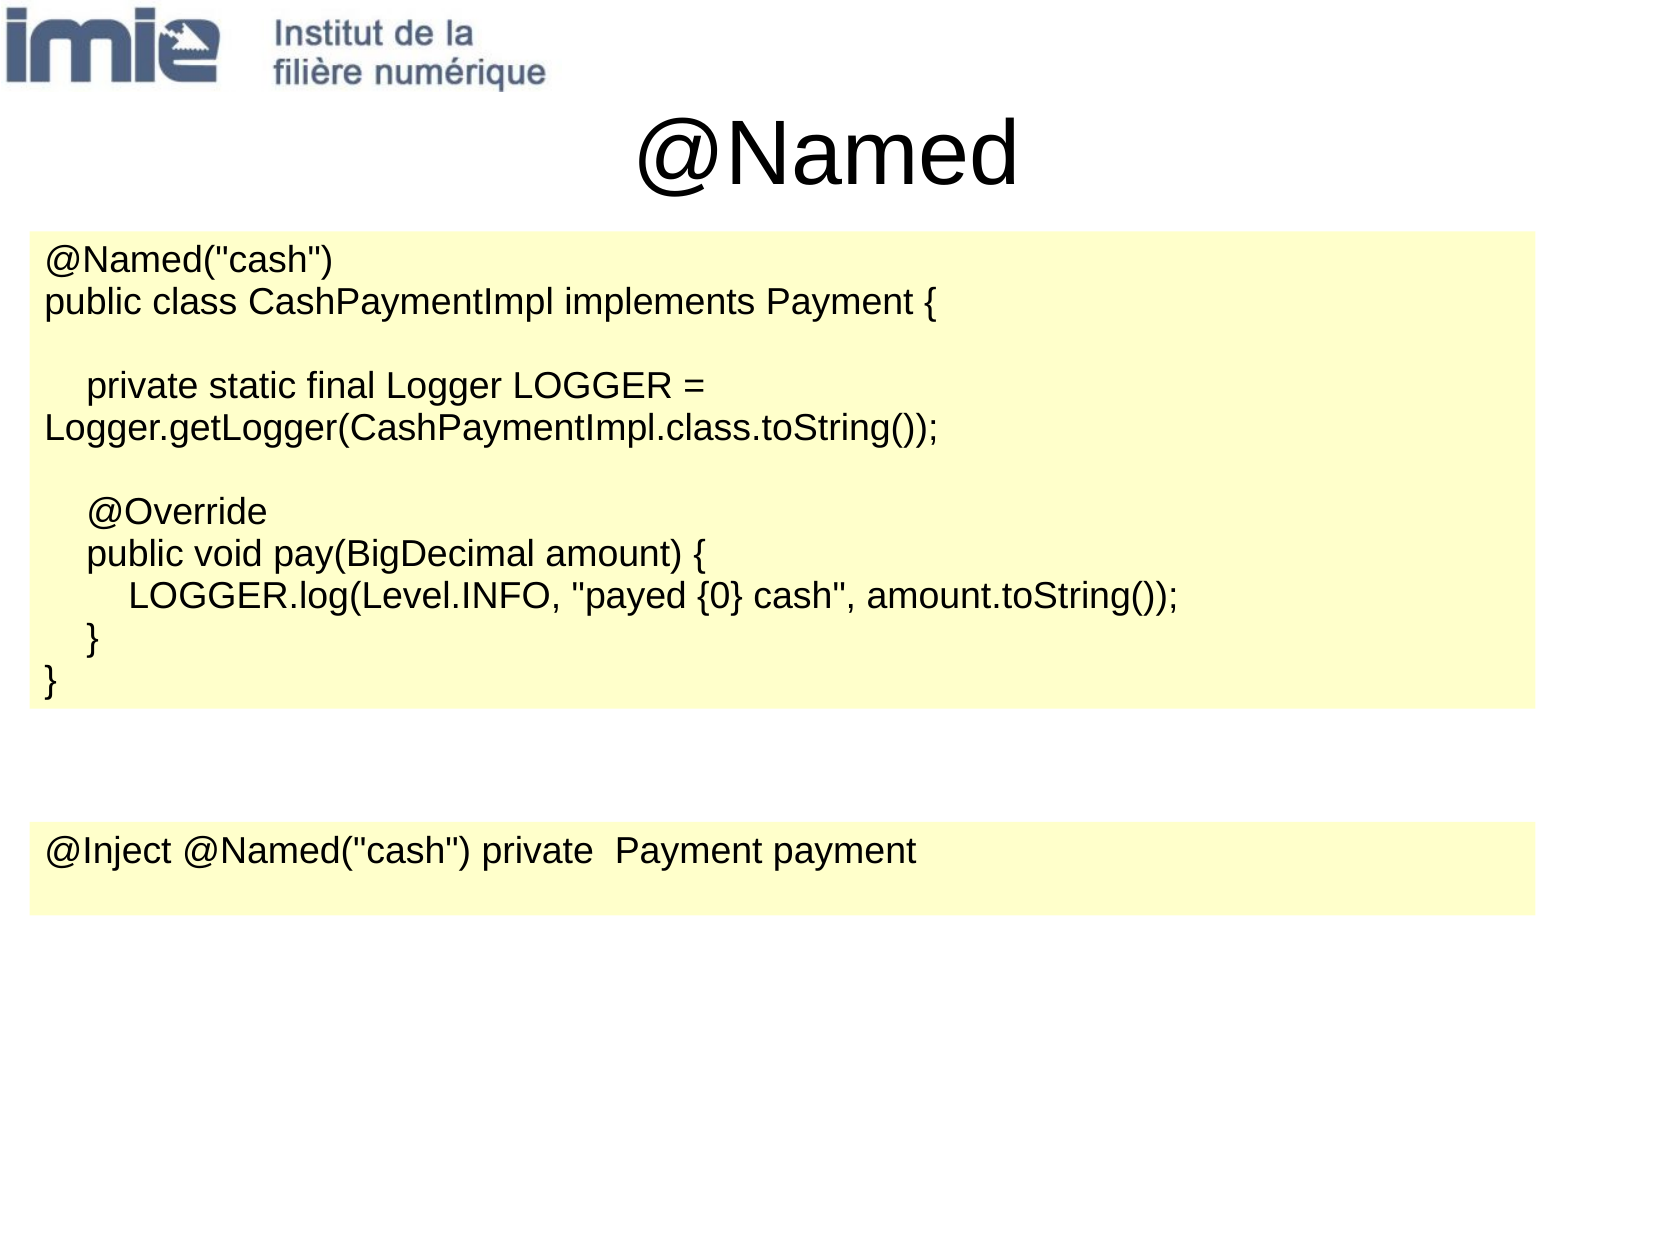

# @Named
@Named("cash")
public class CashPaymentImpl implements Payment {
 private static final Logger LOGGER = Logger.getLogger(CashPaymentImpl.class.toString());
 @Override
 public void pay(BigDecimal amount) {
 LOGGER.log(Level.INFO, "payed {0} cash", amount.toString());
 }
}
@Inject @Named("cash") private Payment payment